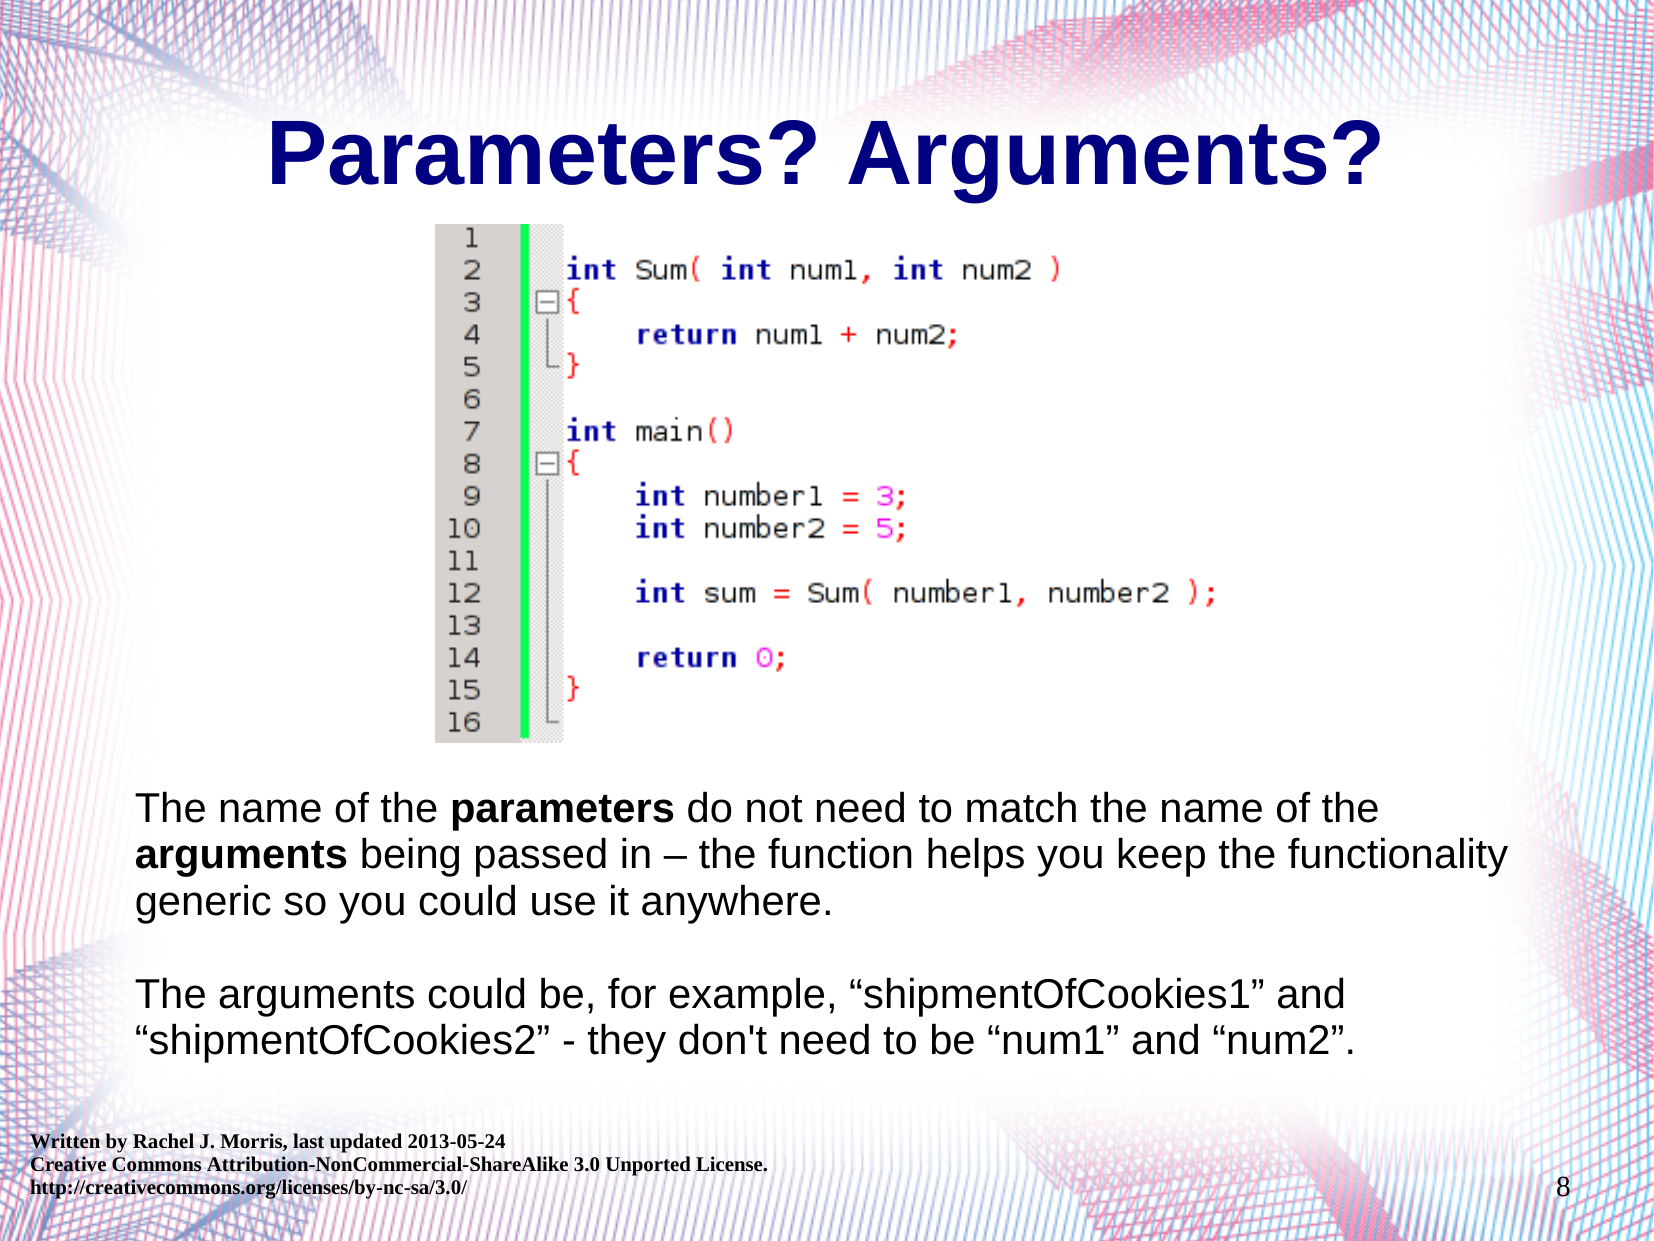

# Parameters? Arguments?
The name of the parameters do not need to match the name of the arguments being passed in – the function helps you keep the functionality generic so you could use it anywhere.
The arguments could be, for example, “shipmentOfCookies1” and “shipmentOfCookies2” - they don't need to be “num1” and “num2”.
8